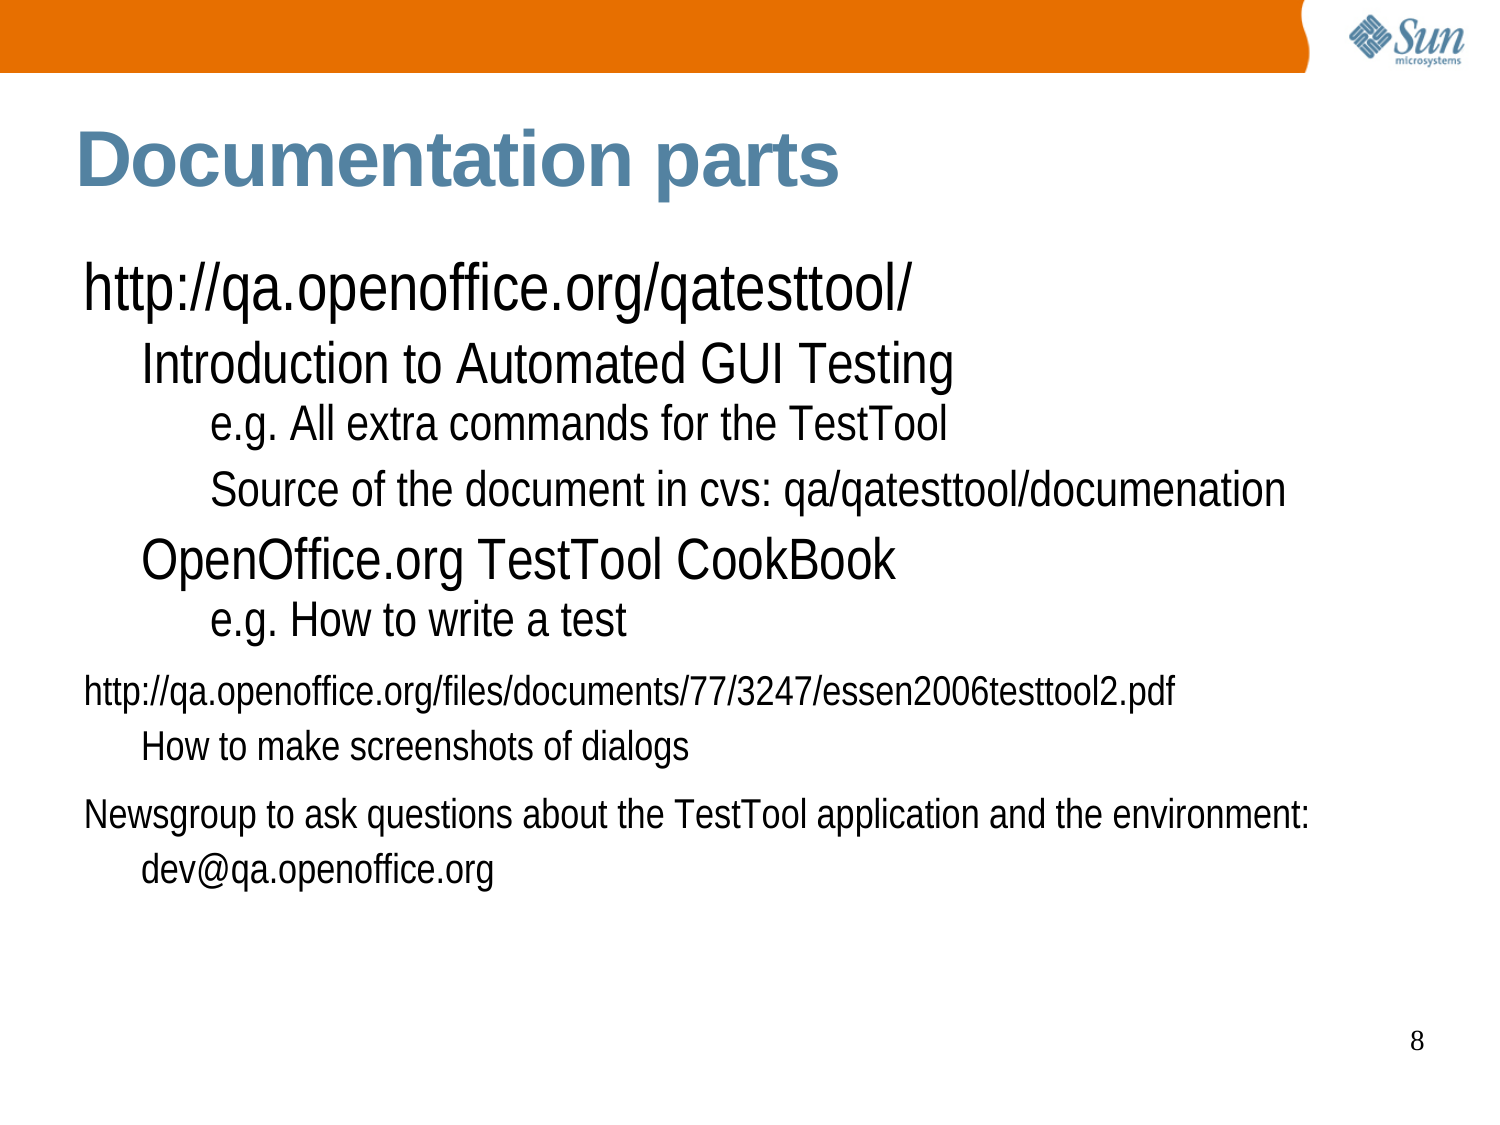

# Documentation parts
http://qa.openoffice.org/qatesttool/
Introduction to Automated GUI Testing
e.g. All extra commands for the TestTool
Source of the document in cvs: qa/qatesttool/documenation
OpenOffice.org TestTool CookBook
e.g. How to write a test
http://qa.openoffice.org/files/documents/77/3247/essen2006testtool2.pdf
How to make screenshots of dialogs
Newsgroup to ask questions about the TestTool application and the environment:
dev@qa.openoffice.org
8